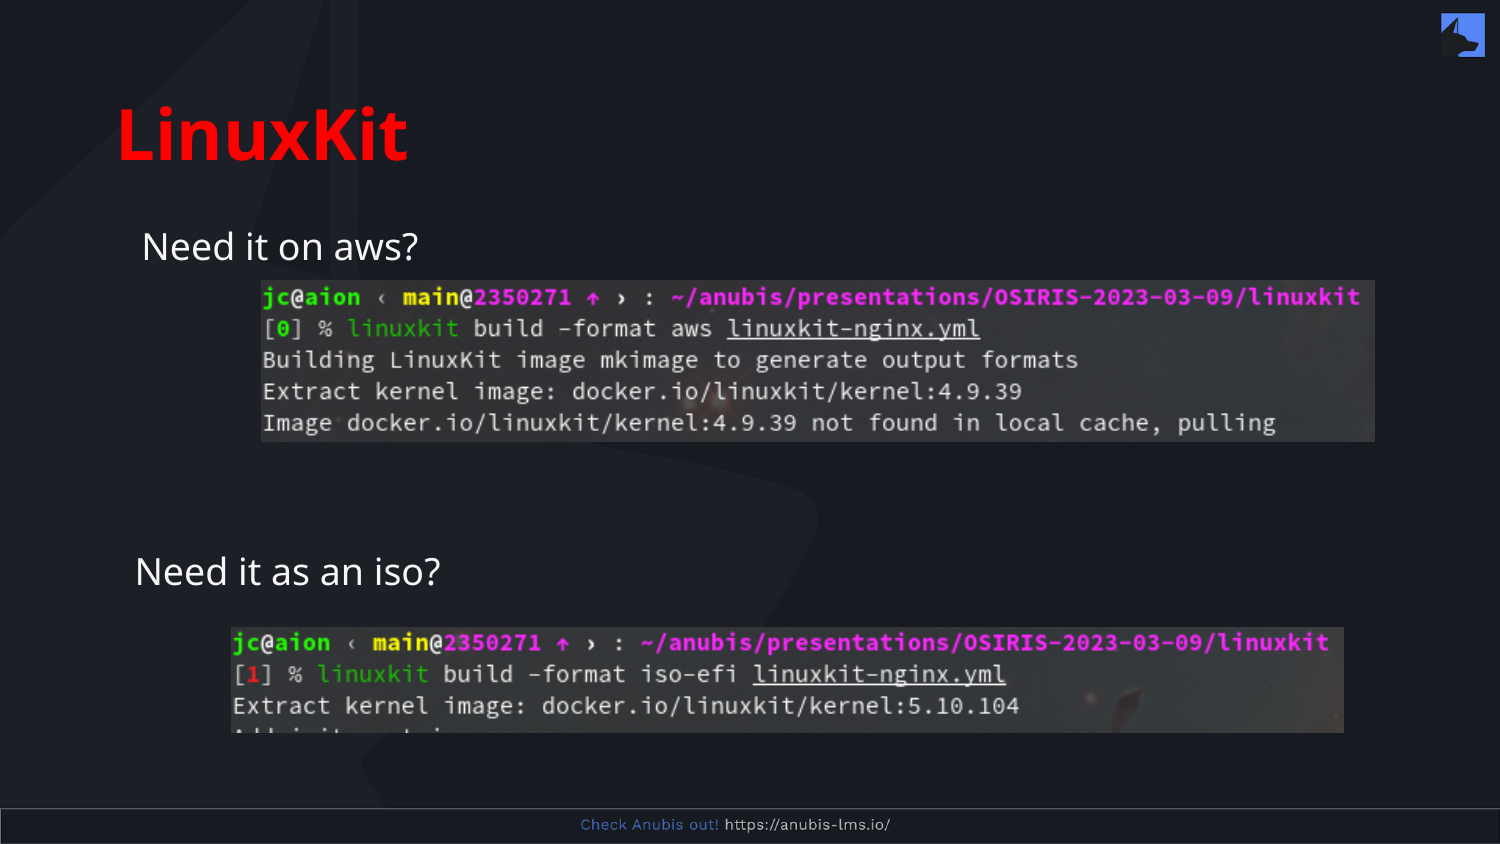

# LinuxKit
Need it on aws?
Need it as an iso?